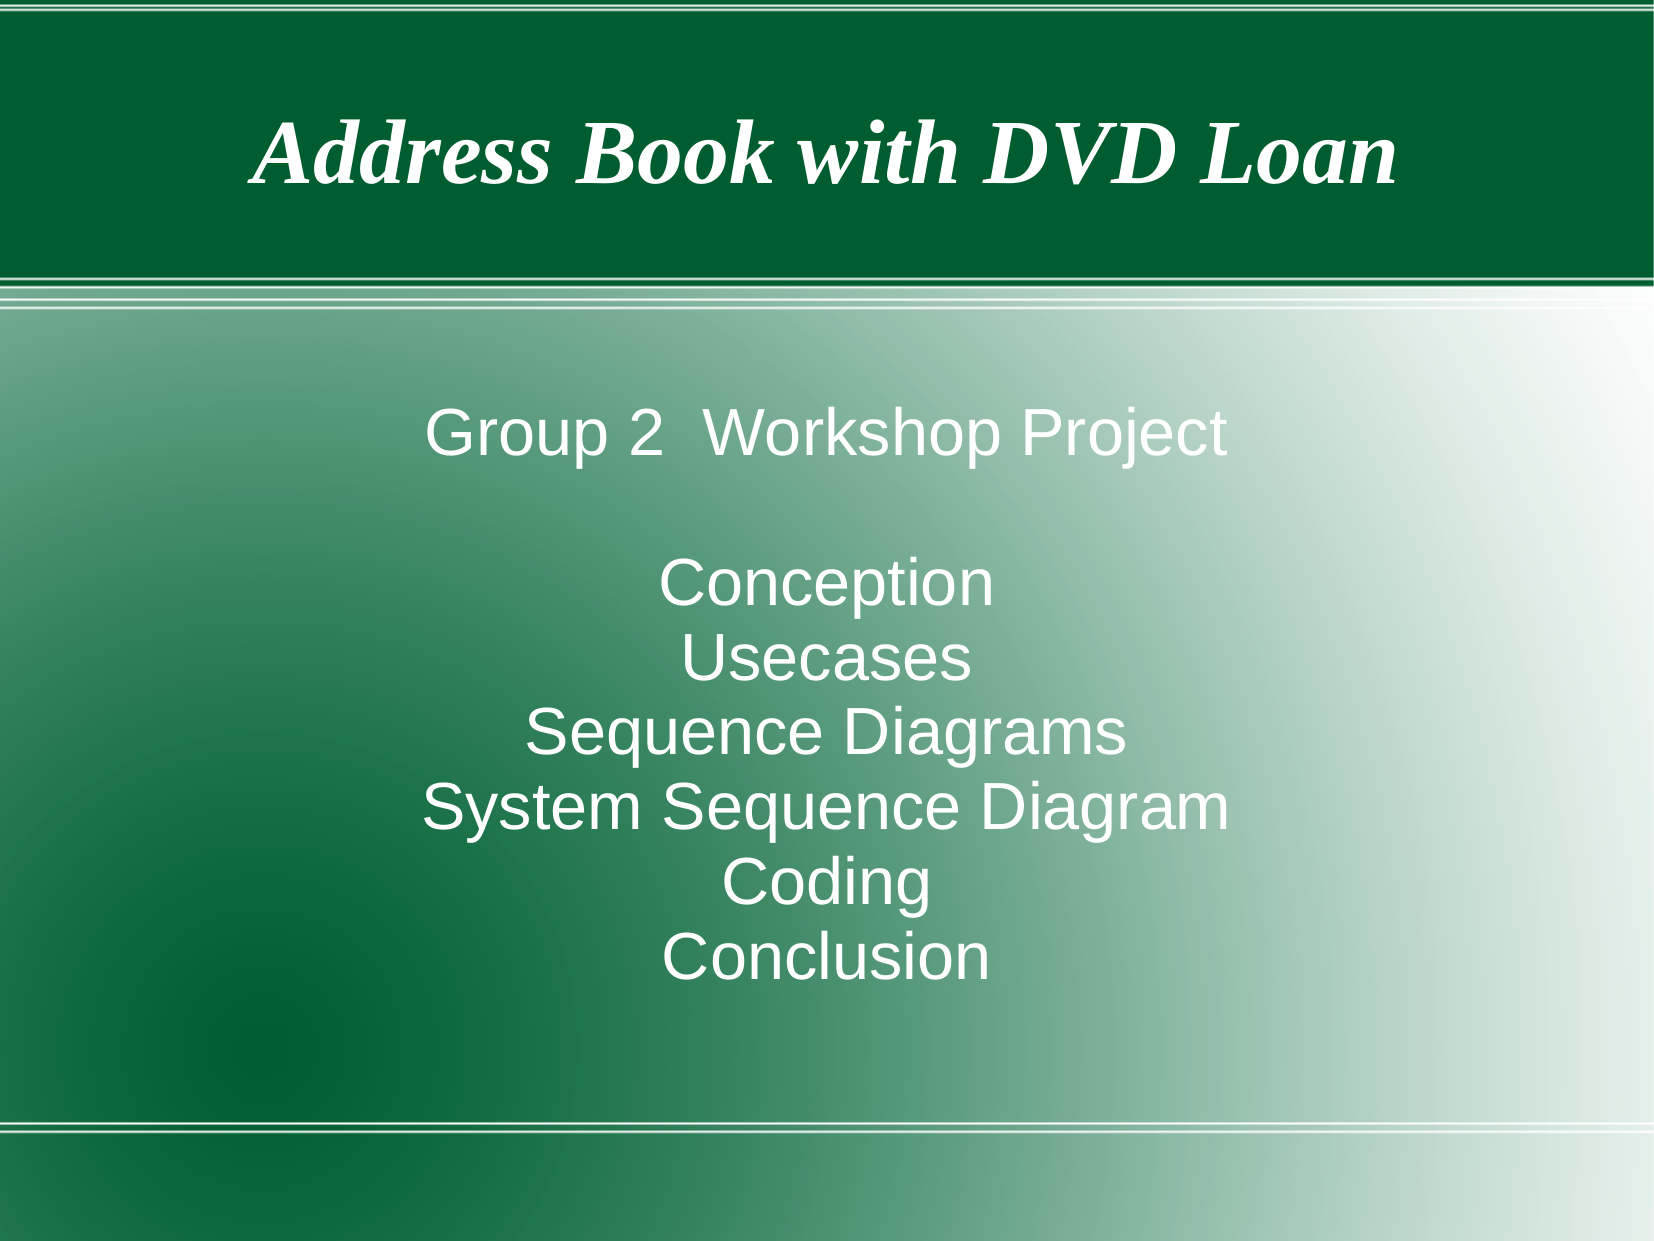

# Address Book with DVD Loan
Group 2 Workshop Project
Conception
Usecases
Sequence Diagrams
System Sequence Diagram
Coding
Conclusion